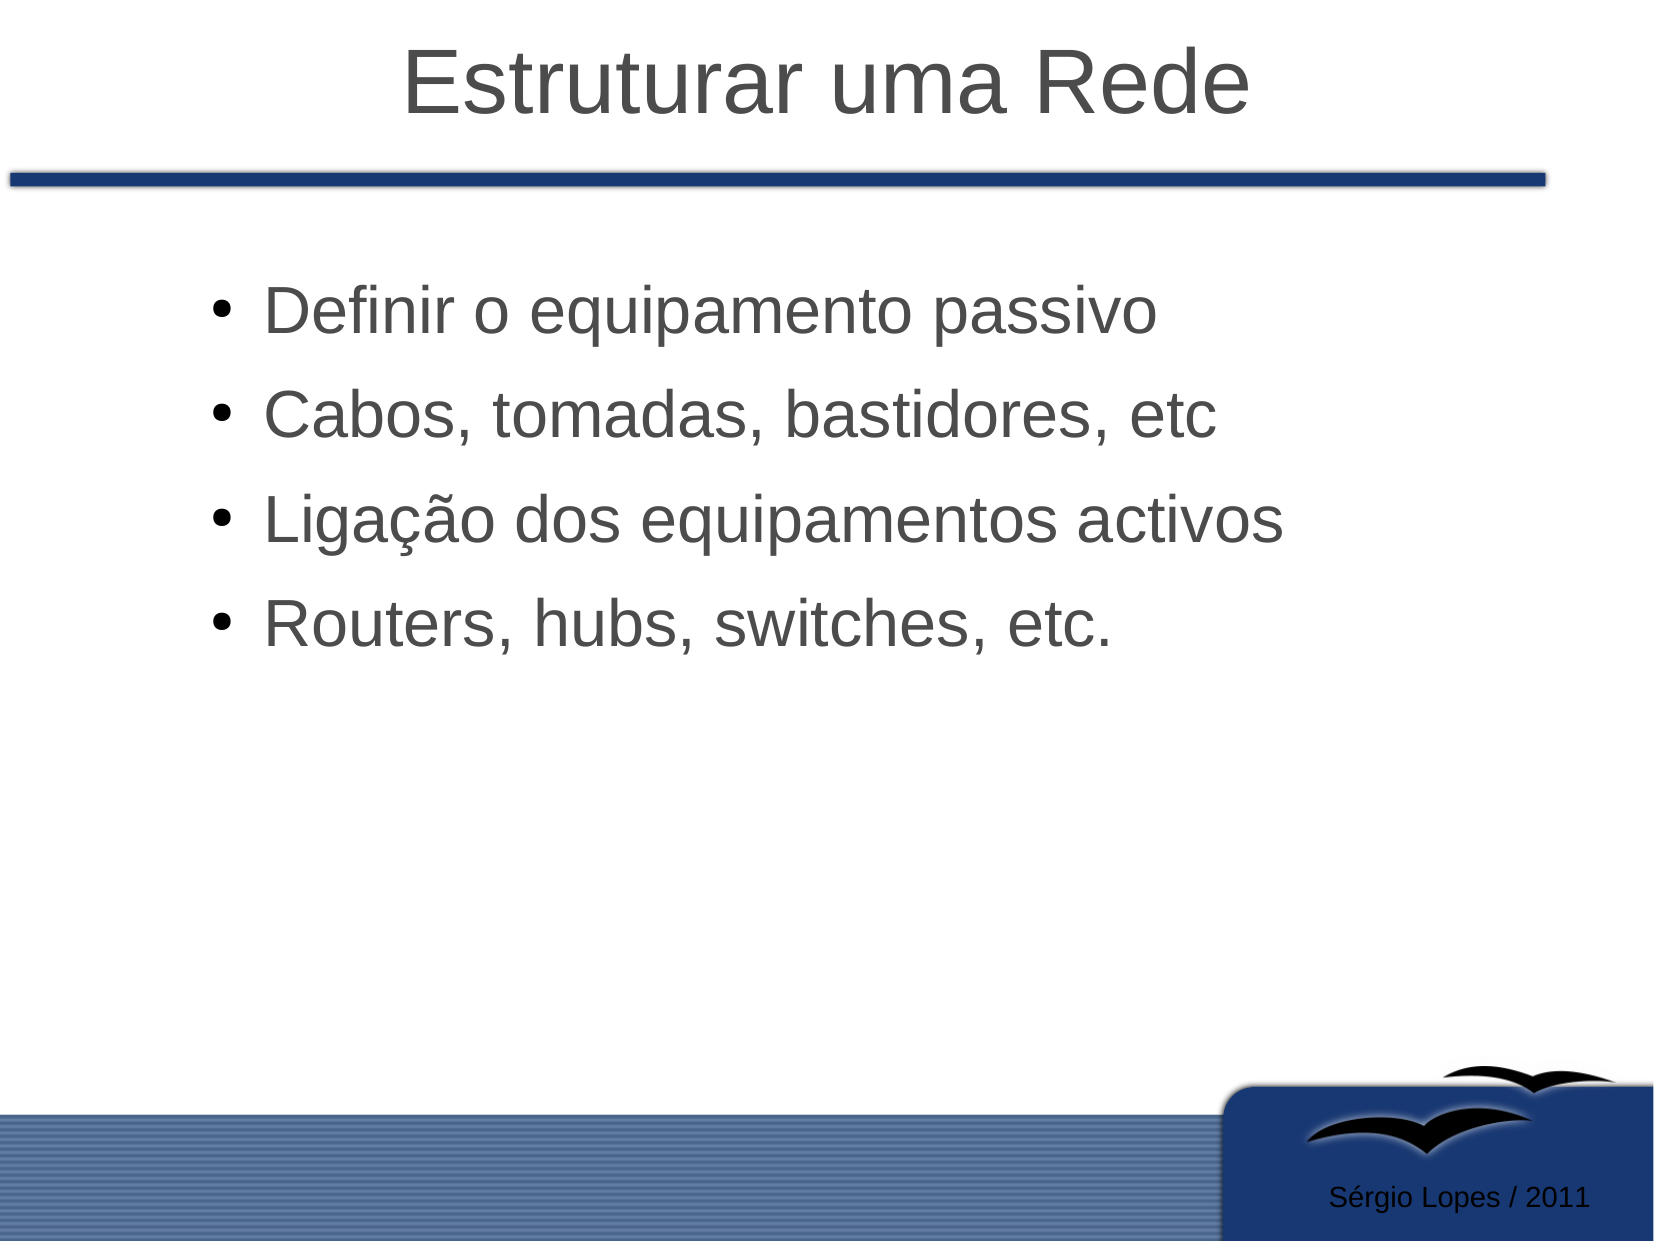

# Estruturar uma Rede
Definir o equipamento passivo
Cabos, tomadas, bastidores, etc
Ligação dos equipamentos activos
Routers, hubs, switches, etc.
Sérgio Lopes / 2011